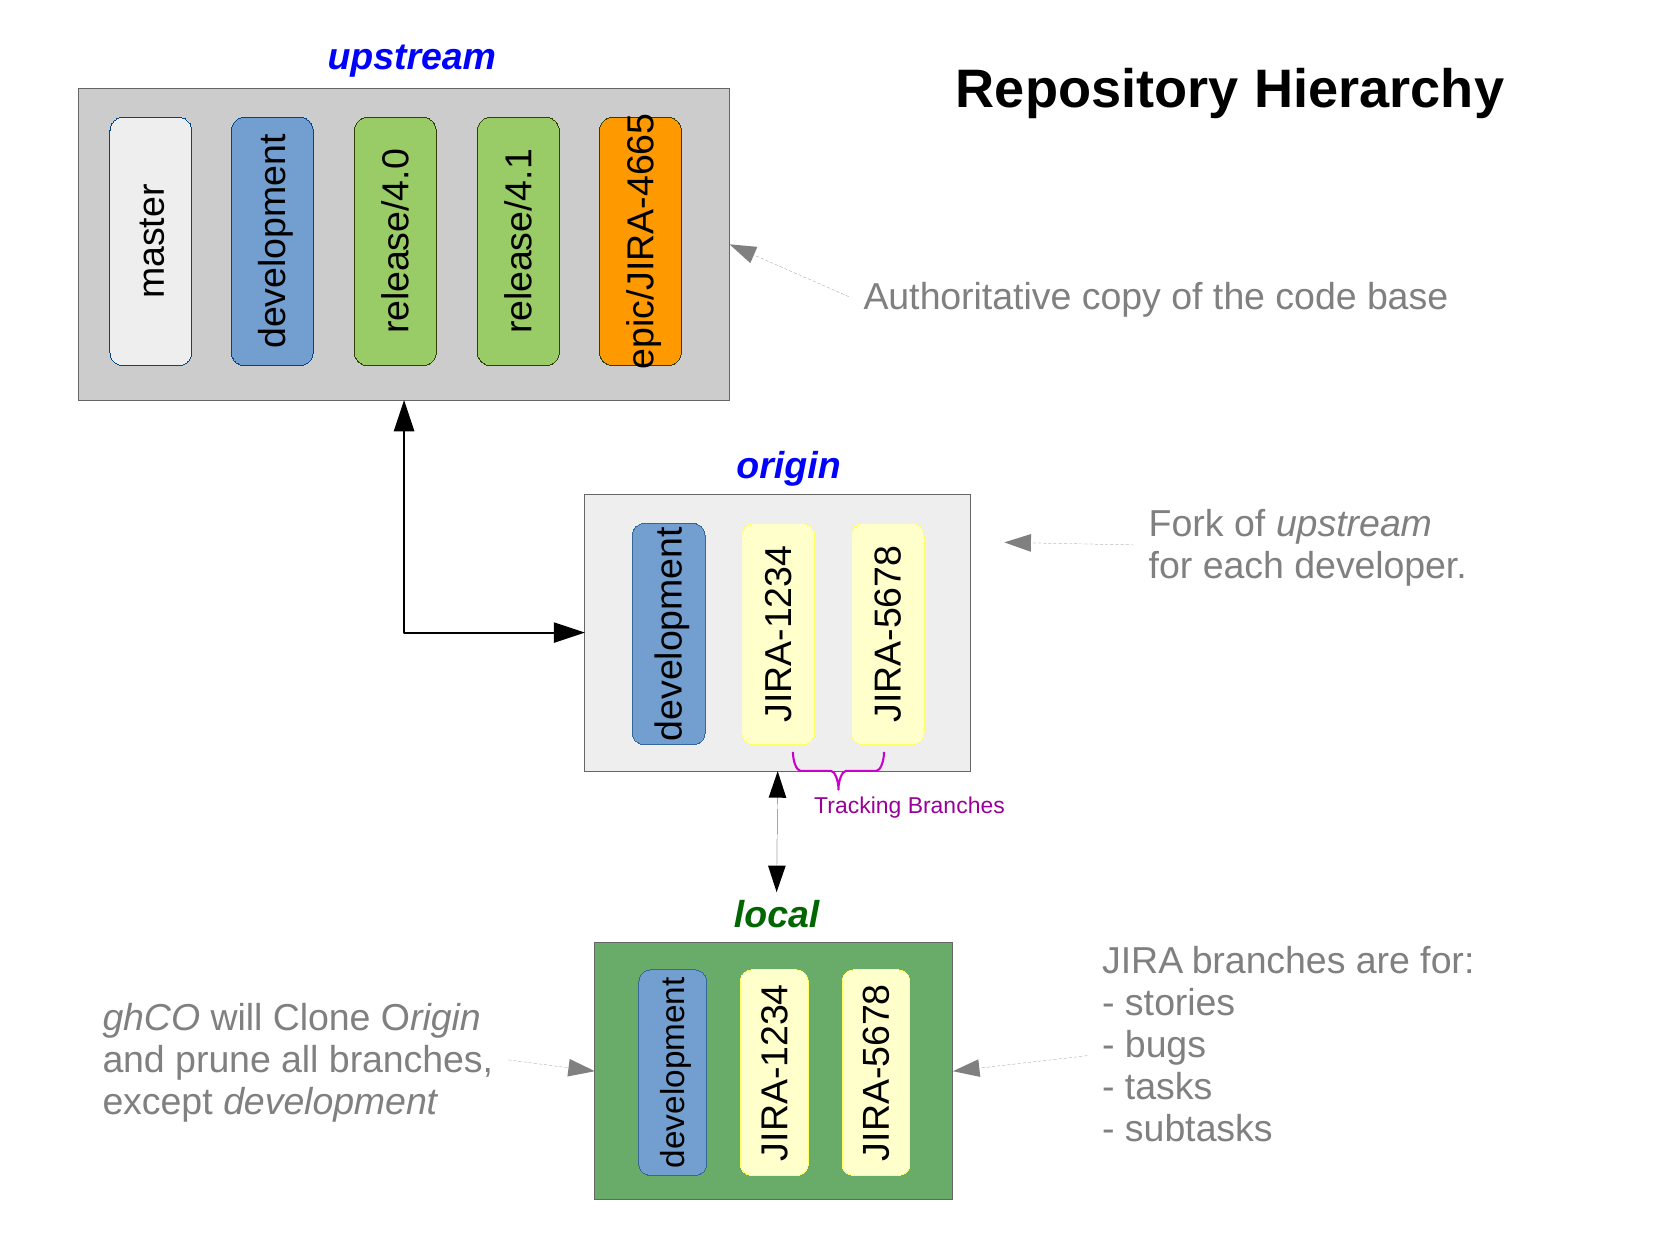

upstream
Repository Hierarchy
master
release/4.0
release/4.1
epic/JIRA-4665
development
Authoritative copy of the code base
origin
Fork of upstream
for each developer.
development
JIRA-1234
JIRA-5678
Tracking Branches
local
JIRA branches are for:
- stories
- bugs
- tasks
- subtasks
ghCO will Clone Origin
and prune all branches,
except development
JIRA-1234
development
JIRA-5678